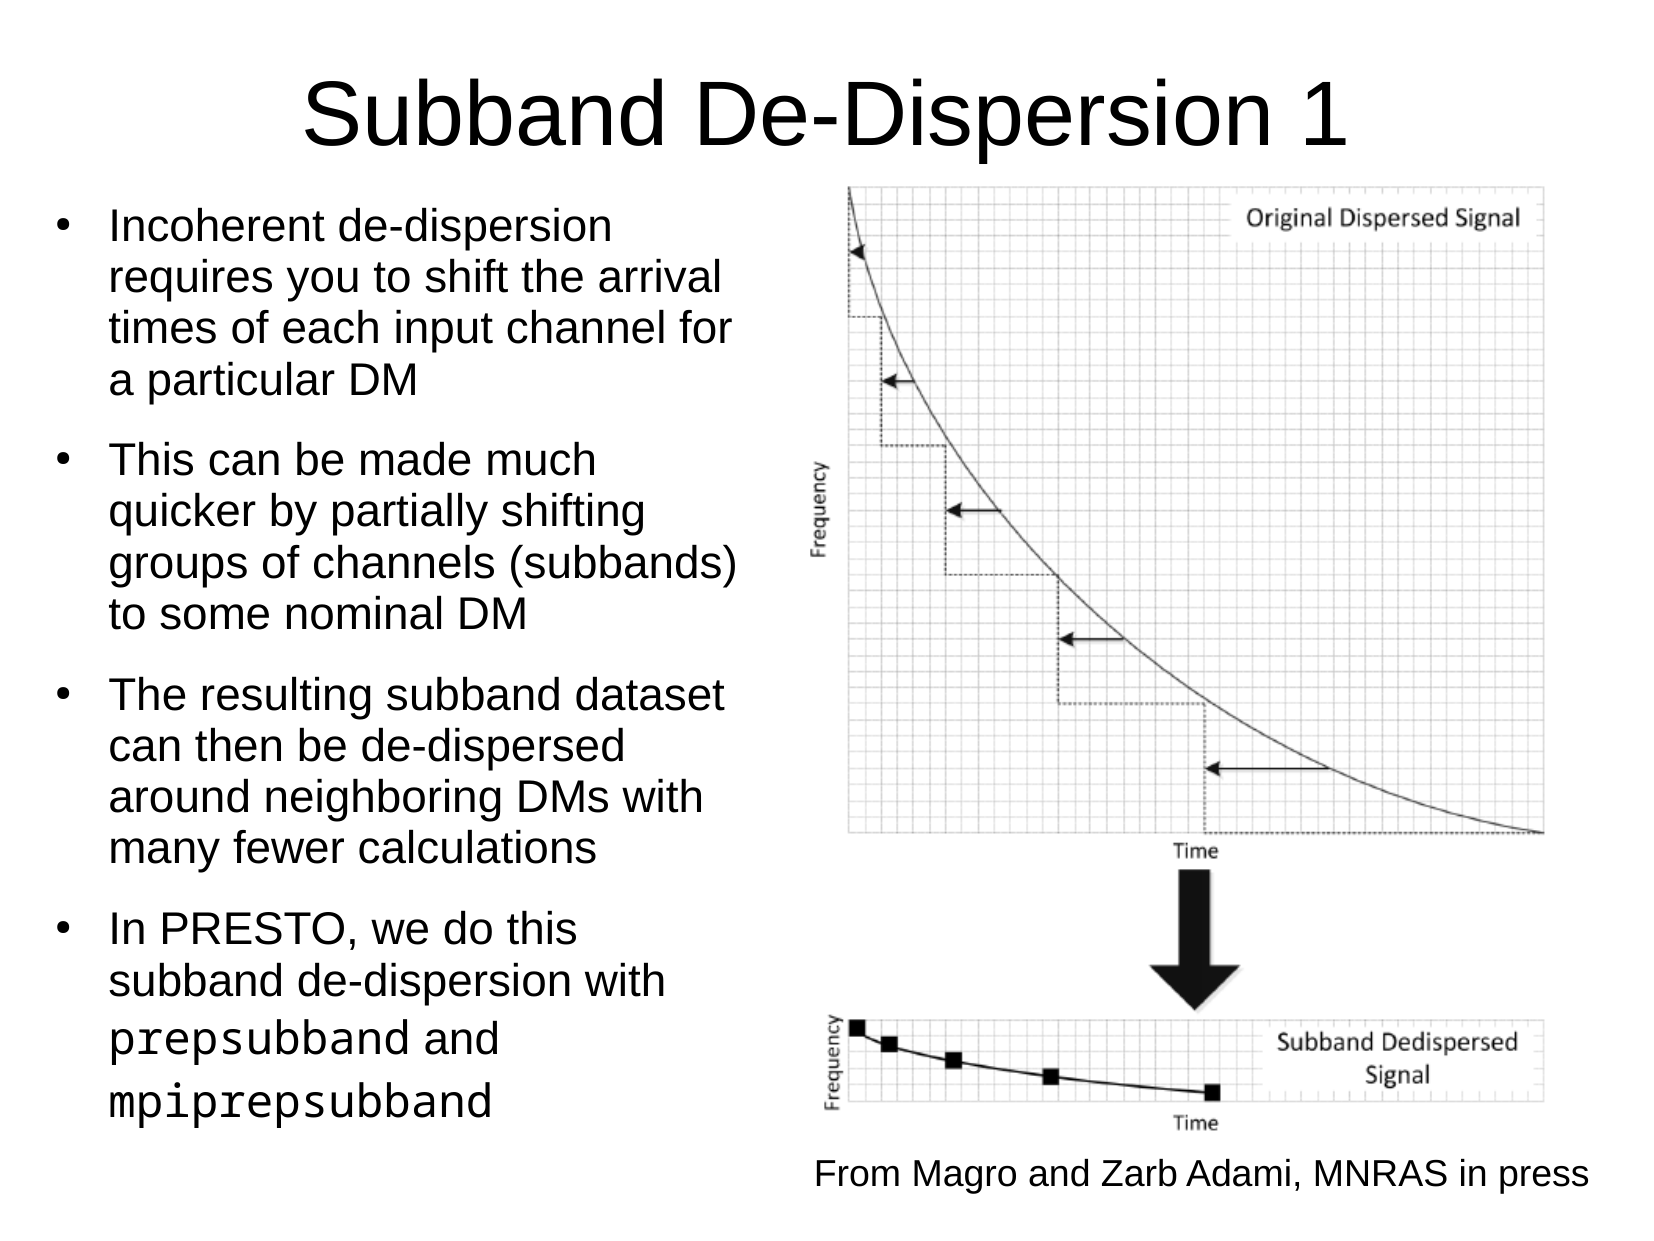

# Subband De-Dispersion 1
Incoherent de-dispersion requires you to shift the arrival times of each input channel for a particular DM
This can be made much quicker by partially shifting groups of channels (subbands) to some nominal DM
The resulting subband dataset can then be de-dispersed around neighboring DMs with many fewer calculations
In PRESTO, we do this subband de-dispersion with prepsubband and mpiprepsubband
From Magro and Zarb Adami, MNRAS in press